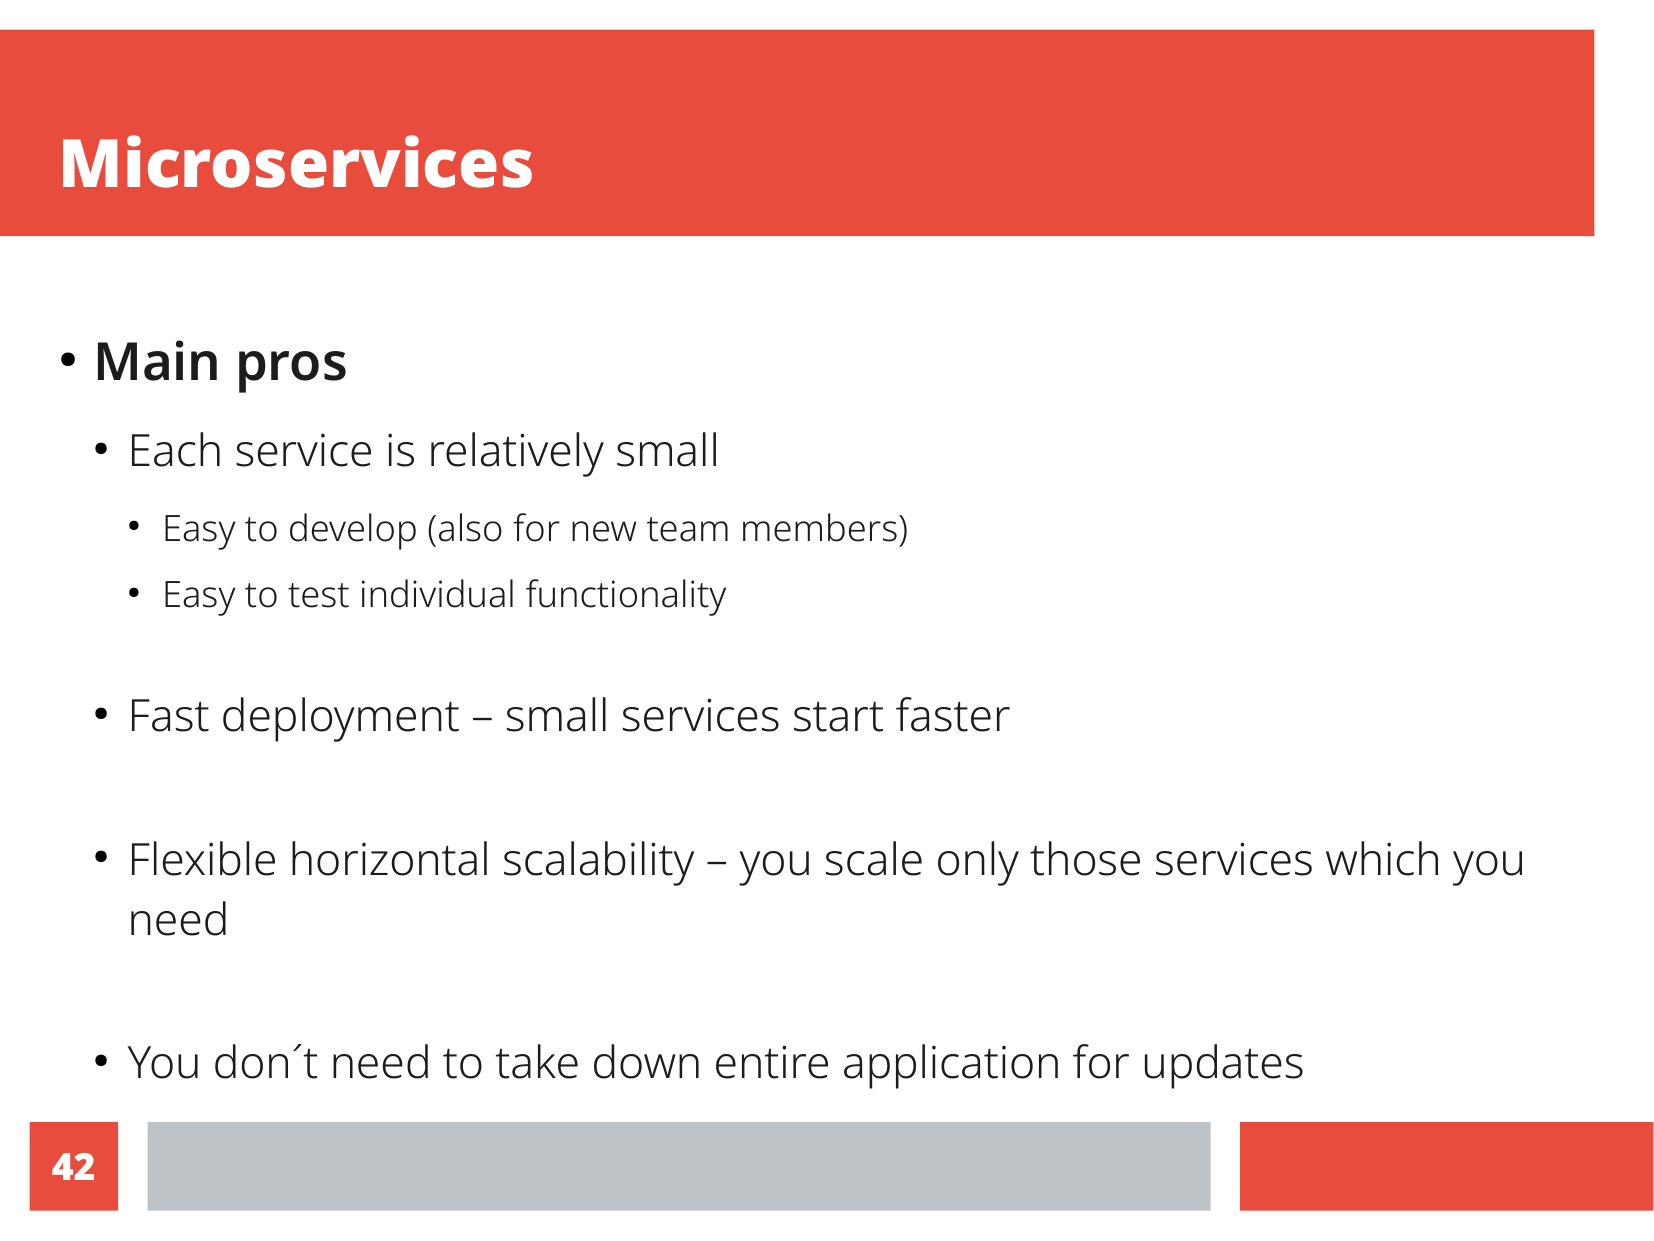

# Microservices
Main pros
Each service is relatively small
Easy to develop (also for new team members)
Easy to test individual functionality
Fast deployment – small services start faster
Flexible horizontal scalability – you scale only those services which you need
You don´t need to take down entire application for updates
42